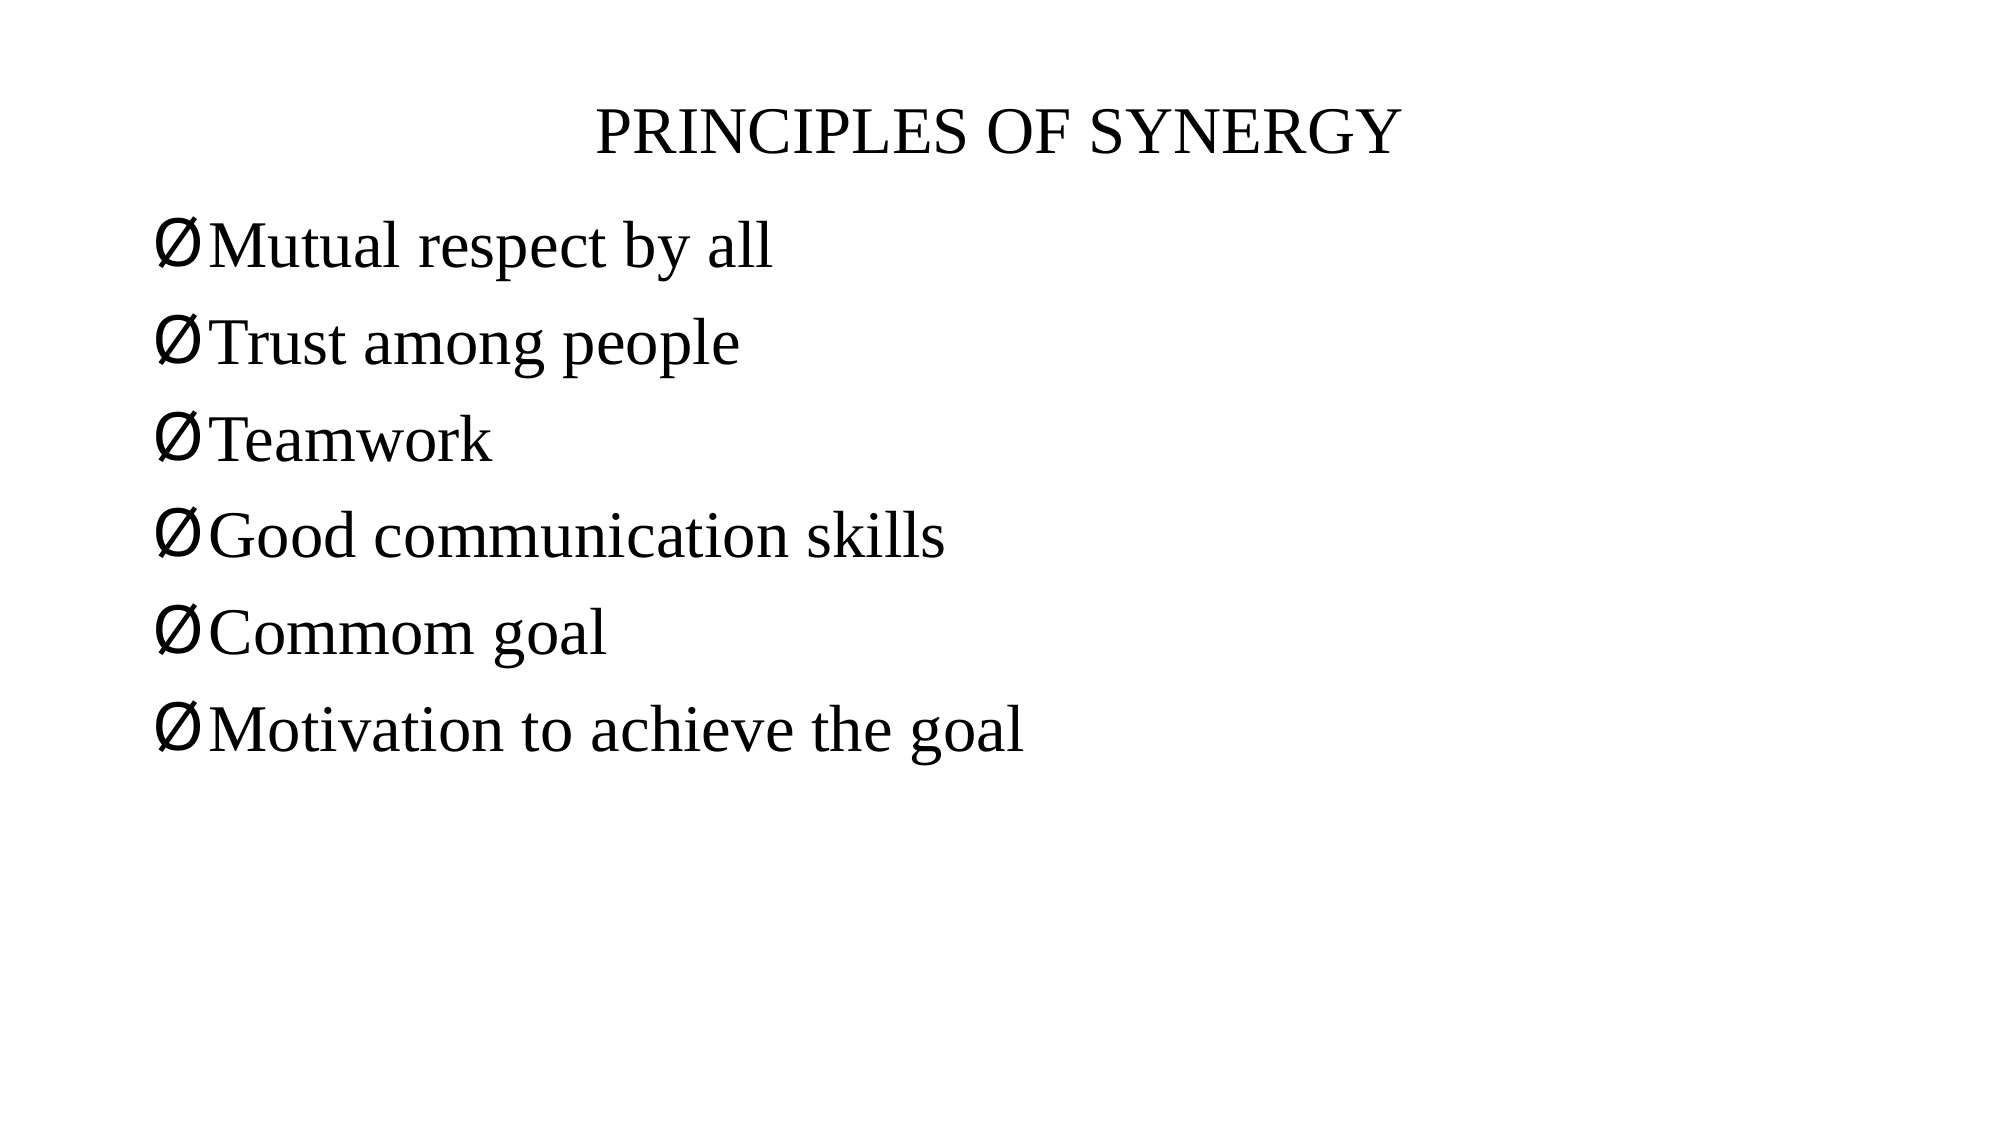

# PRINCIPLES OF SYNERGY
Mutual respect by all
Trust among people
Teamwork
Good communication skills
Commom goal
Motivation to achieve the goal